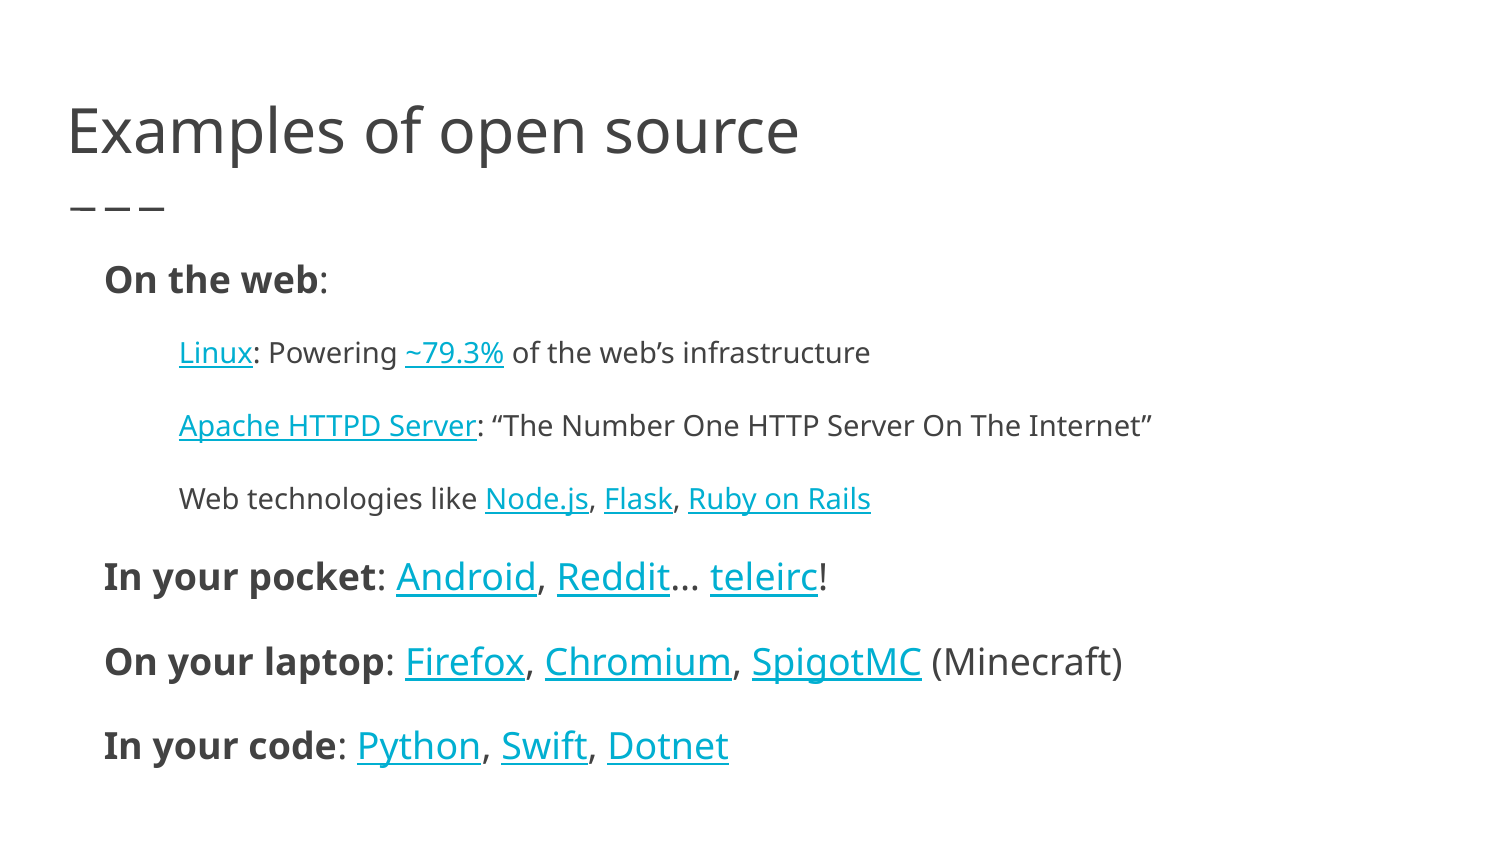

# Examples of open source
On the web:
Linux: Powering ~79.3% of the web’s infrastructure
Apache HTTPD Server: “The Number One HTTP Server On The Internet”
Web technologies like Node.js, Flask, Ruby on Rails
In your pocket: Android, Reddit… teleirc!
On your laptop: Firefox, Chromium, SpigotMC (Minecraft)
In your code: Python, Swift, Dotnet